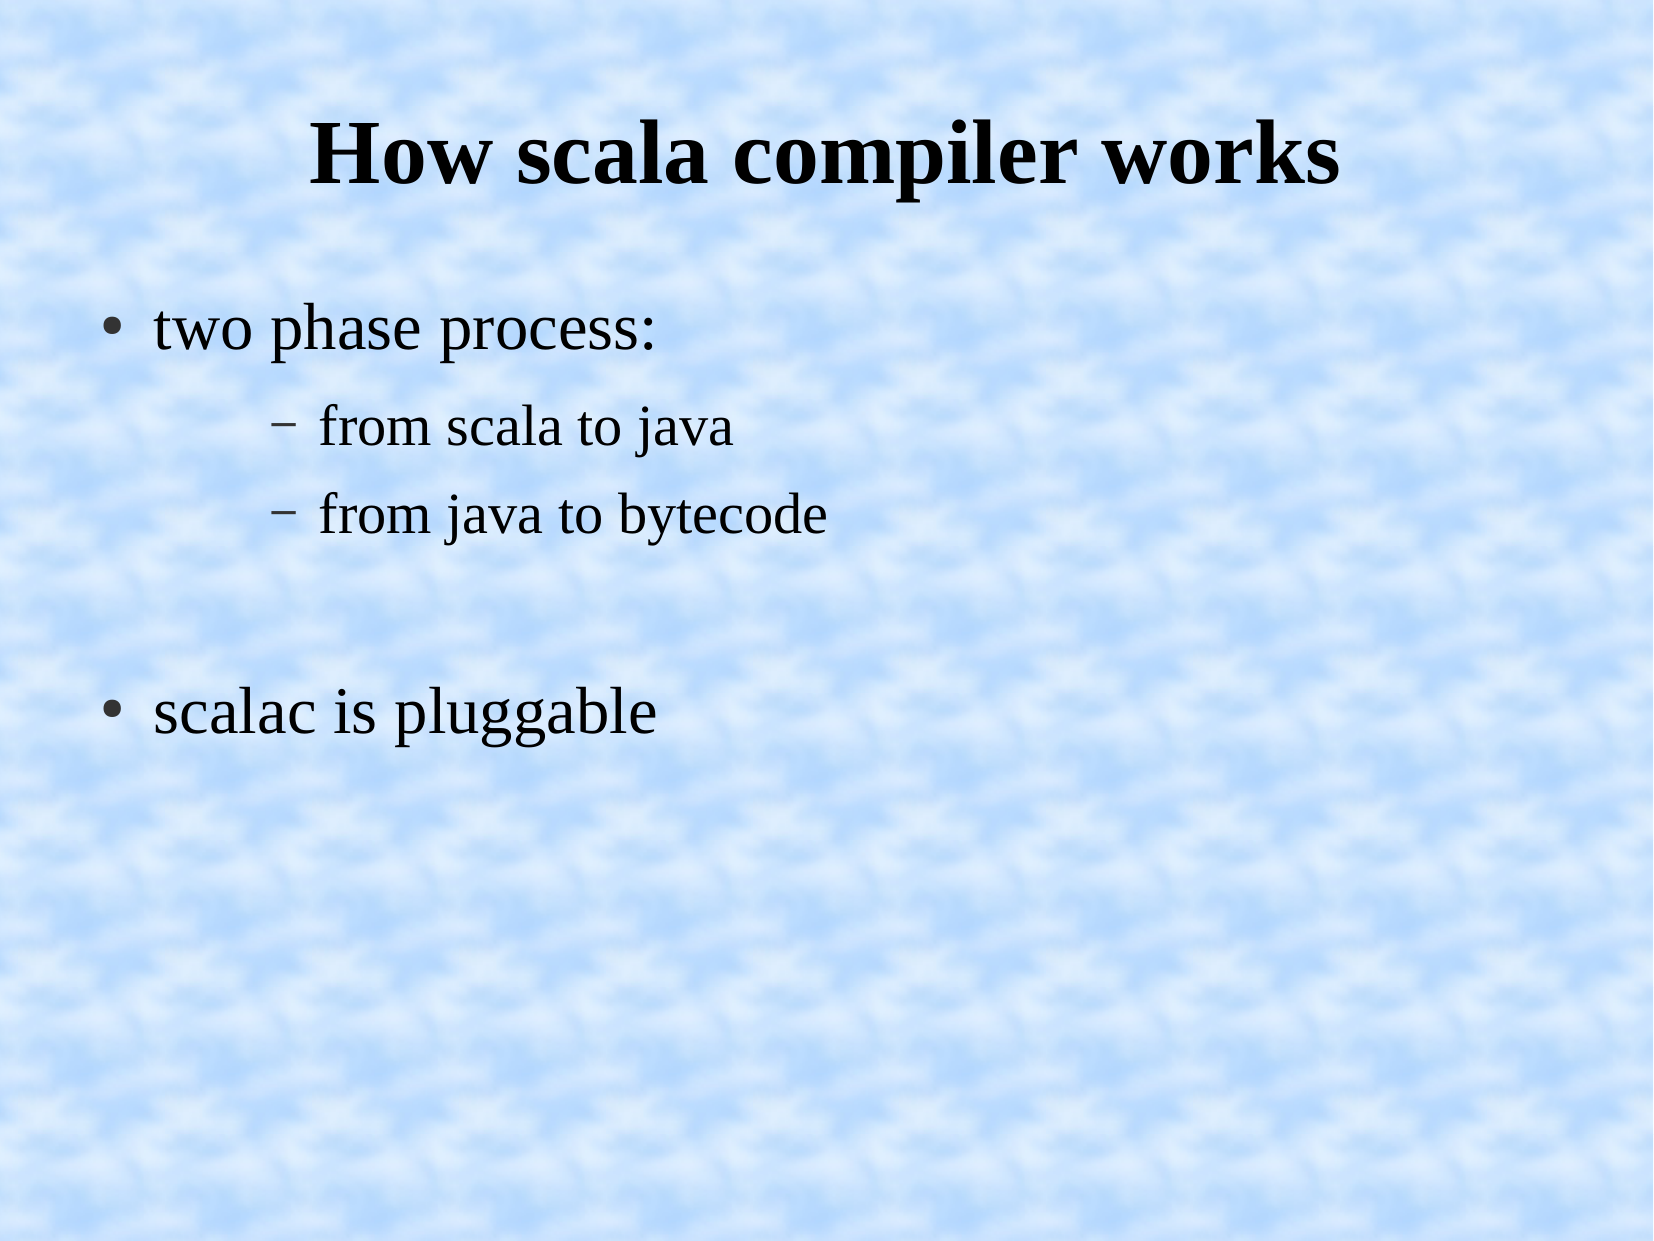

# How scala compiler works
two phase process:
from scala to java
from java to bytecode
scalac is pluggable